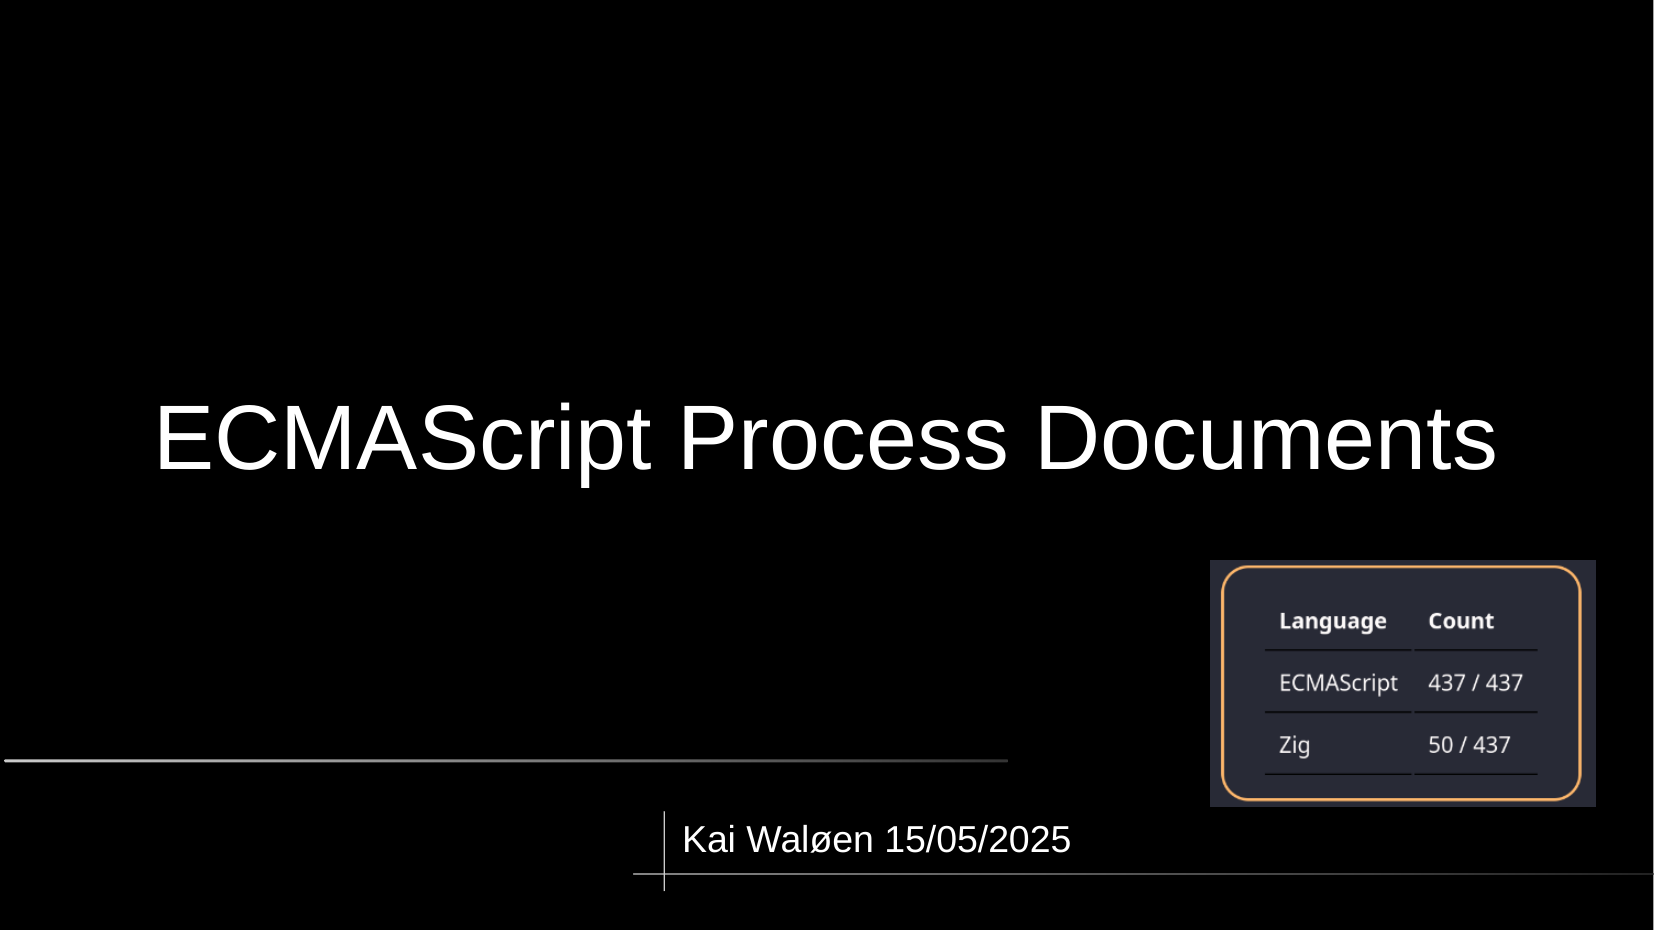

# ECMAScript Process Documents
Kai Waløen 15/05/2025